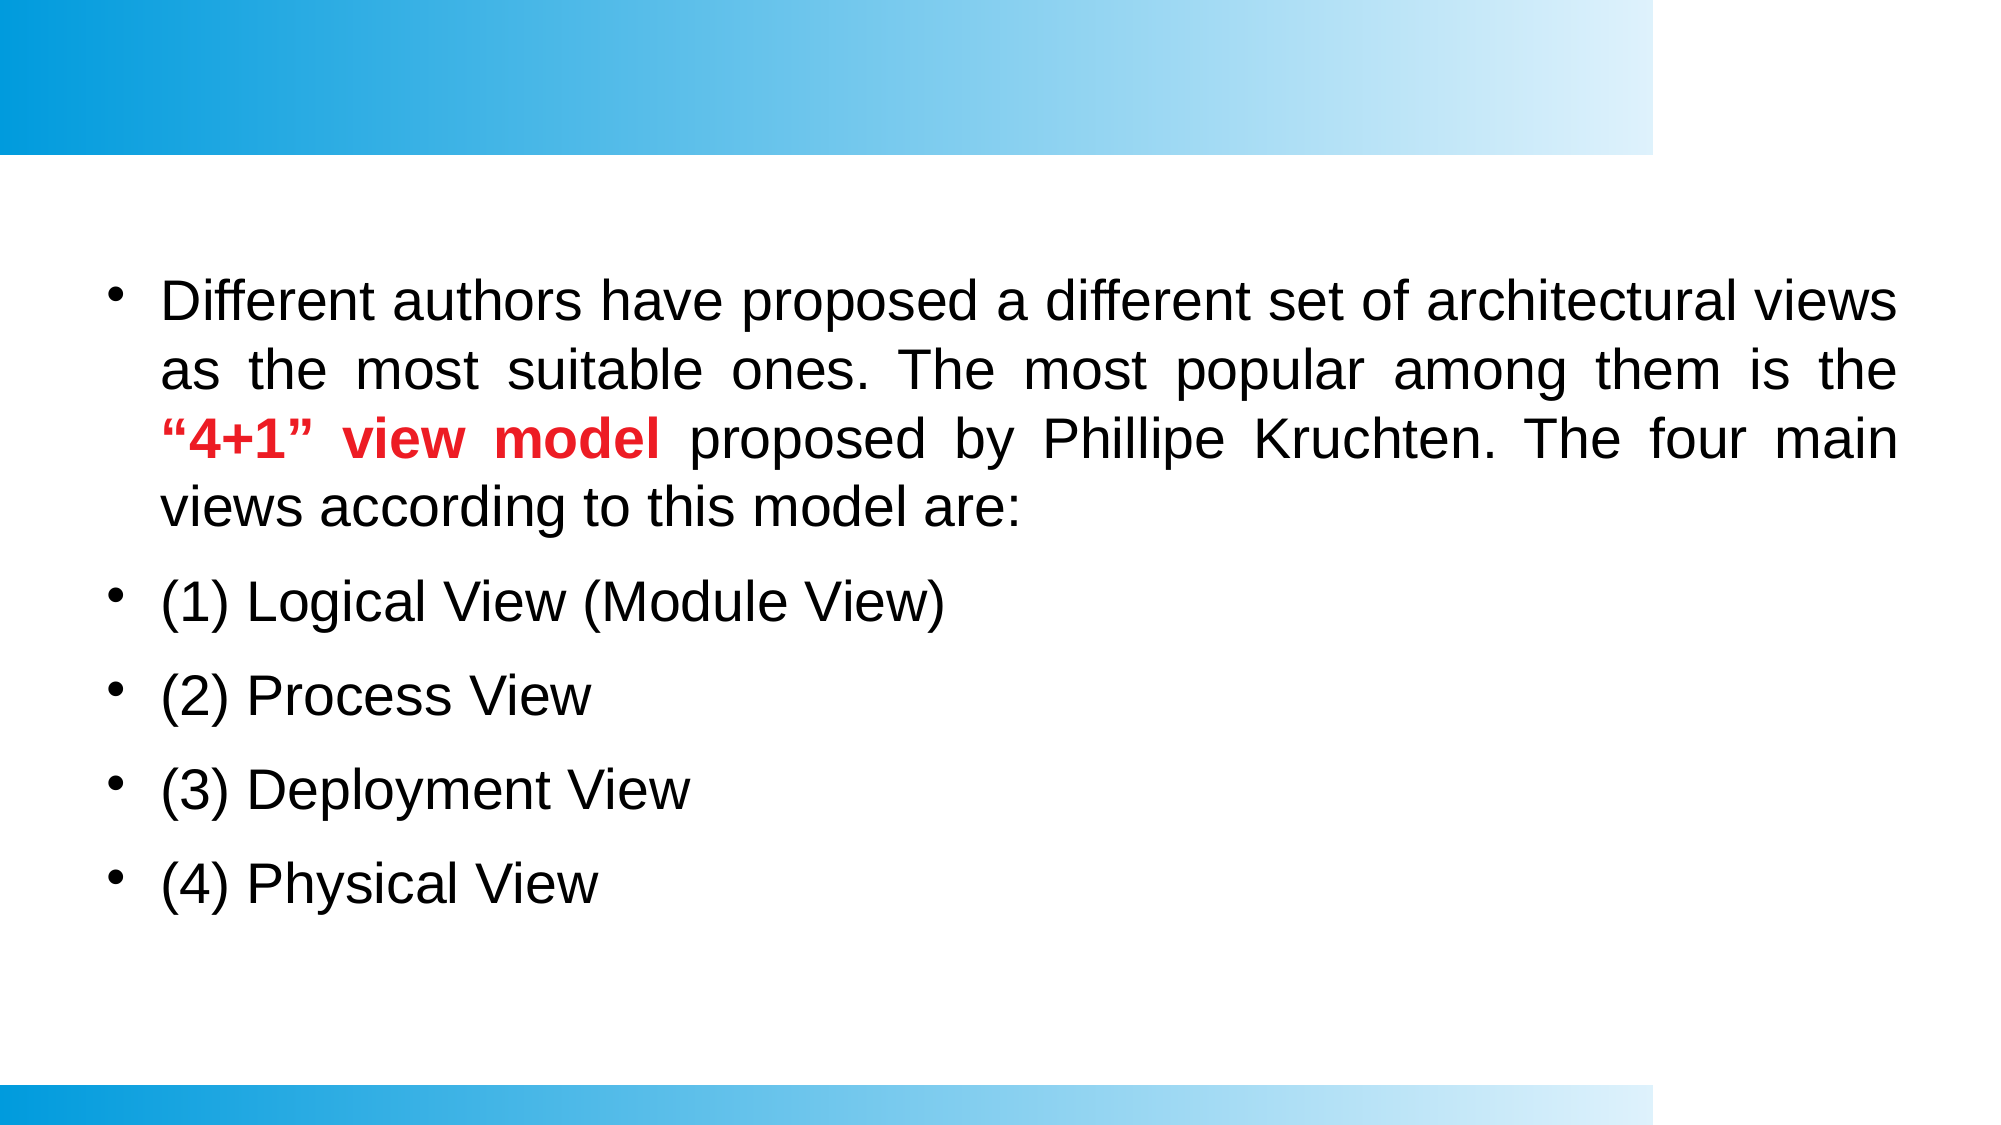

#
Different authors have proposed a different set of architectural views as the most suitable ones. The most popular among them is the “4+1” view model proposed by Phillipe Kruchten. The four main views according to this model are:
(1) Logical View (Module View)
(2) Process View
(3) Deployment View
(4) Physical View